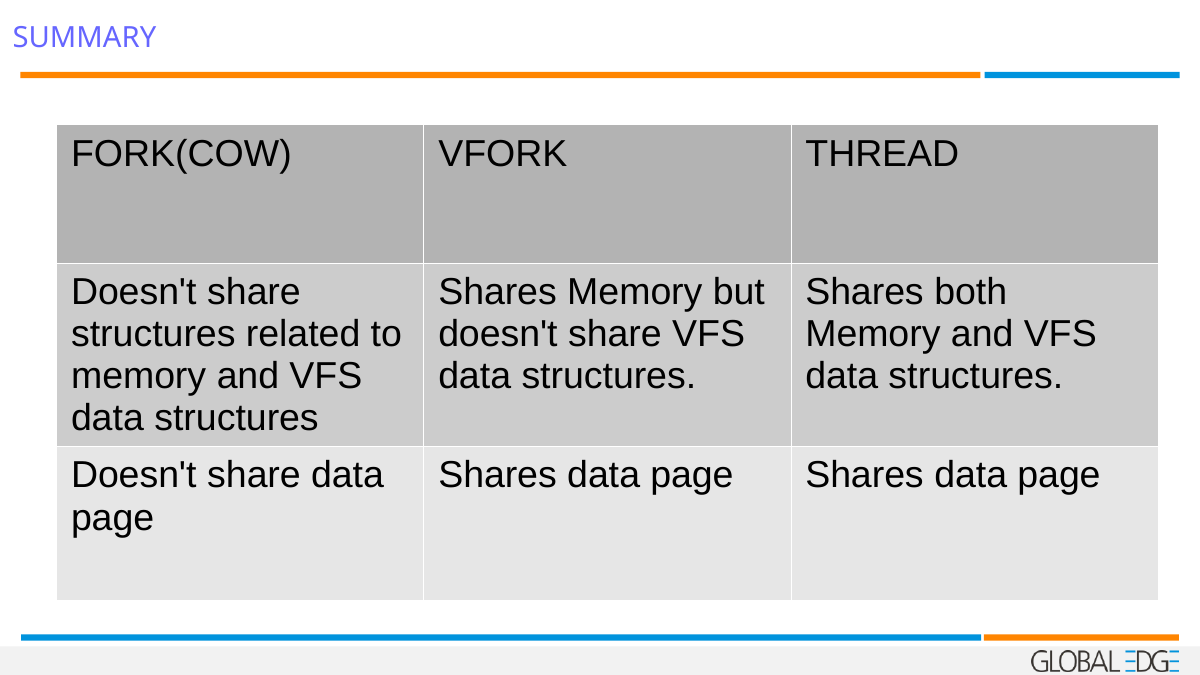

# SUMMARY
| FORK(COW) | VFORK | THREAD |
| --- | --- | --- |
| Doesn't share structures related to memory and VFS data structures | Shares Memory but doesn't share VFS data structures. | Shares both Memory and VFS data structures. |
| Doesn't share data page | Shares data page | Shares data page |